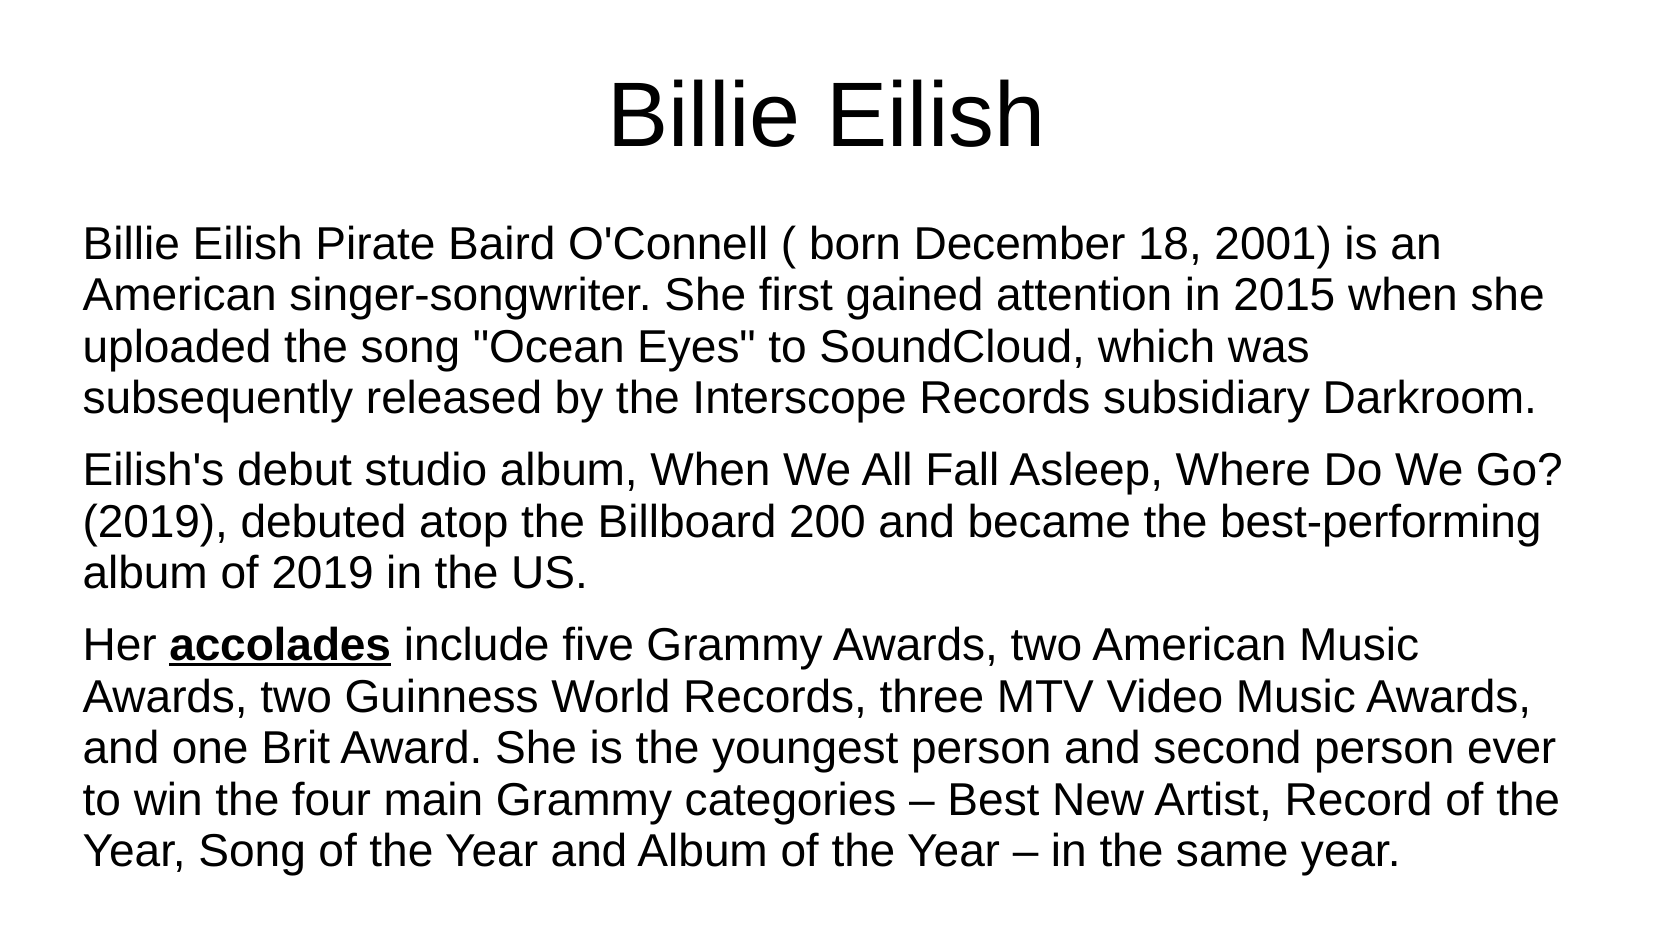

# Billie Eilish
Billie Eilish Pirate Baird O'Connell ( born December 18, 2001) is an American singer-songwriter. She first gained attention in 2015 when she uploaded the song "Ocean Eyes" to SoundCloud, which was subsequently released by the Interscope Records subsidiary Darkroom.
Eilish's debut studio album, When We All Fall Asleep, Where Do We Go? (2019), debuted atop the Billboard 200 and became the best-performing album of 2019 in the US.
Her accolades include five Grammy Awards, two American Music Awards, two Guinness World Records, three MTV Video Music Awards, and one Brit Award. She is the youngest person and second person ever to win the four main Grammy categories – Best New Artist, Record of the Year, Song of the Year and Album of the Year – in the same year.